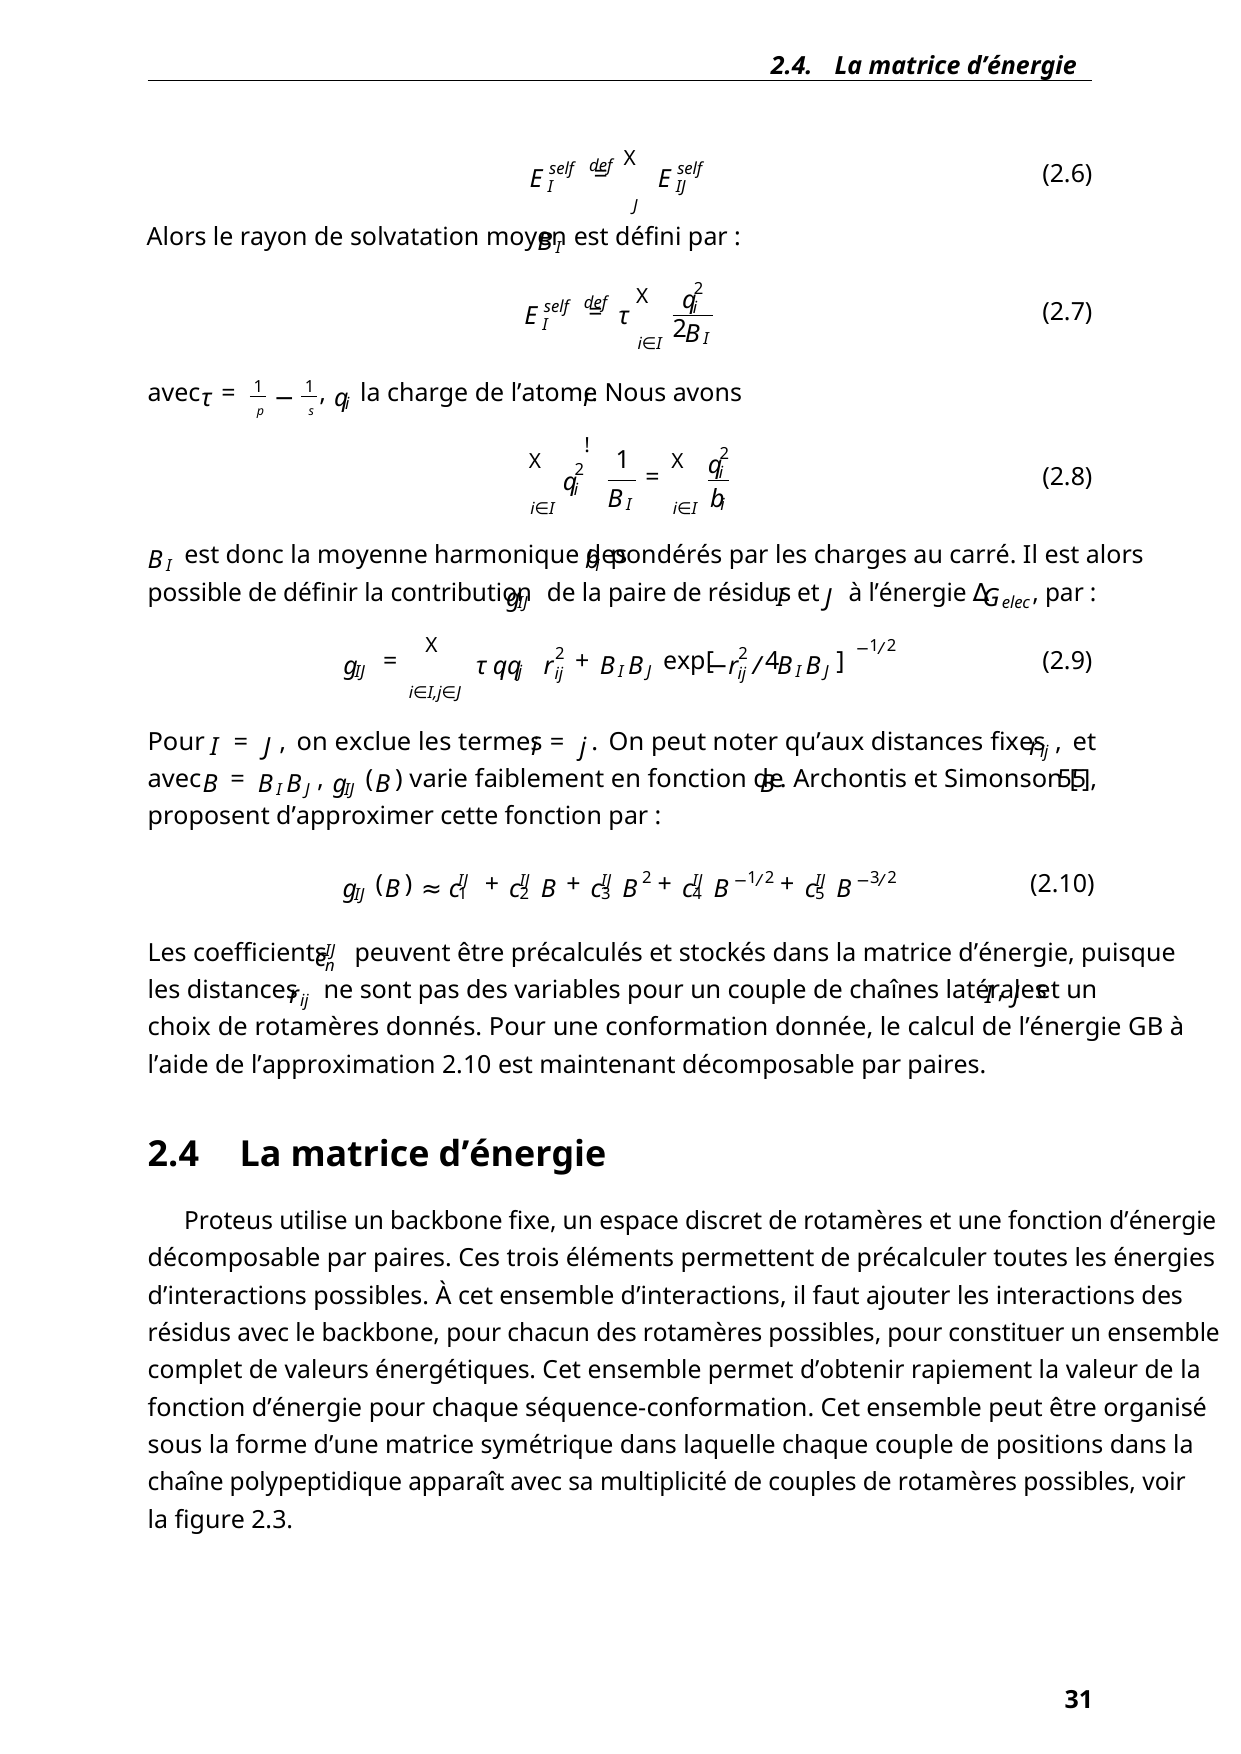

2.4.
La matrice d’énergie
X
def
=
(2.6)
self
self
E
E
I
IJ
J
Alors le rayon de solvatation moyen
est défini par :
B
I
2
X
q
def
=
(2.7)
self
i
E
τ
2
I
B
I
i∈I
1
1
avec
=
,
la charge de l’atome
. Nous avons
τ
−
q
i
i
p
s
!
1
2
X
X
q
2
=
(2.8)
i
q
i
B
b
I
i
i∈I
i∈I
est donc la moyenne harmonique des
pondérés par les charges au carré. Il est alors
B
b
I
i
possible de définir la contribution
de la paire de résidus
et
à l’énergie ∆
, par :
g
I
J
G
IJ
elec
X
1
2
−
/
2
2
=
+
exp[
4
]
(2.9)
g
τ q
q
r
B
B
−r
/
B
B
IJ
i
j
I
J
I
J
ij
ij
i∈I,j∈J
Pour
=
,
on exclue les termes
=
.
On peut noter qu’aux distances fixes
,
et
I
J
i
j
r
ij
avec
=
,
(
) varie faiblement en fonction de
. Archontis et Simonson [
55
],
B
B
B
g
B
B
I
J
IJ
proposent d’approximer cette fonction par :
2
1
2
3
2
(
)
+
+
+
+
(2.10)
IJ
IJ
IJ
IJ
−
/
IJ
−
/
g
B
≈ c
c
B
c
B
c
B
c
B
1
2
3
4
5
IJ
Les coefficients
peuvent être précalculés et stockés dans la matrice d’énergie, puisque
IJ
c
n
les distances
ne sont pas des variables pour un couple de chaînes latérales
,
et un
r
I
J
ij
choix de rotamères donnés. Pour une conformation donnée, le calcul de l’énergie GB à
l’aide de l’approximation 2.10 est maintenant décomposable par paires.
2.4
La matrice d’énergie
Proteus utilise un backbone fixe, un espace discret de rotamères et une fonction d’énergie
décomposable par paires. Ces trois éléments permettent de précalculer toutes les énergies
d’interactions possibles. À cet ensemble d’interactions, il faut ajouter les interactions des
résidus avec le backbone, pour chacun des rotamères possibles, pour constituer un ensemble
complet de valeurs énergétiques. Cet ensemble permet d’obtenir rapiement la valeur de la
fonction d’énergie pour chaque séquence-conformation. Cet ensemble peut être organisé
sous la forme d’une matrice symétrique dans laquelle chaque couple de positions dans la
chaîne polypeptidique apparaît avec sa multiplicité de couples de rotamères possibles, voir
la figure 2.3.
31